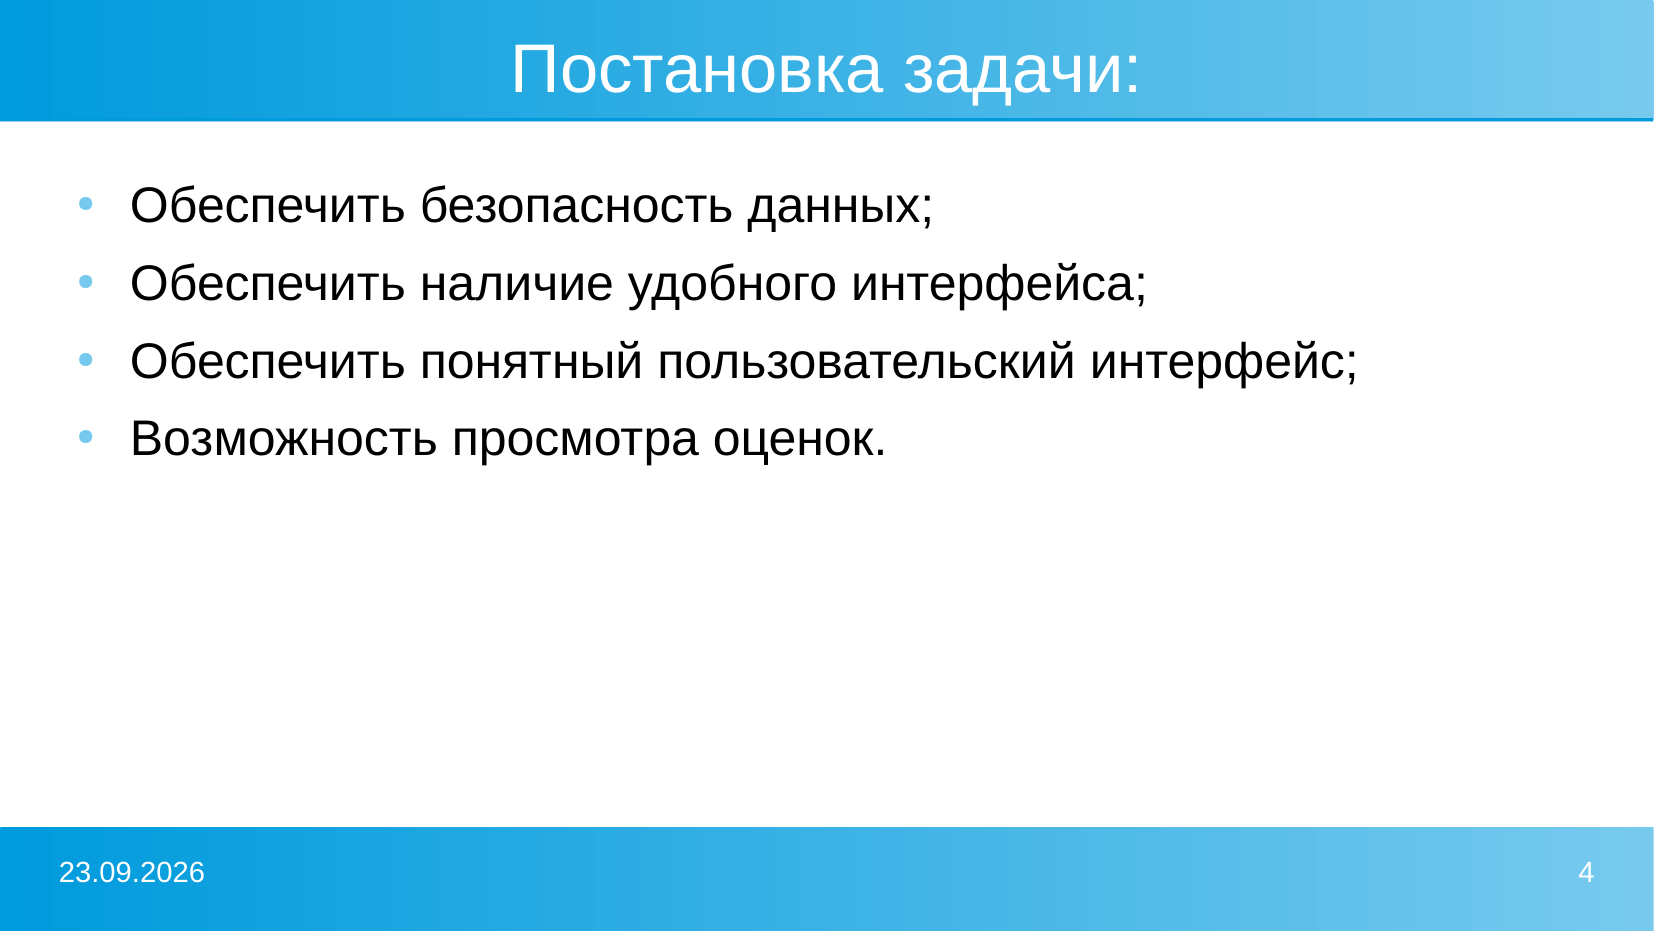

# Постановка задачи:
Обеспечить безопасность данных;
Обеспечить наличие удобного интерфейса;
Обеспечить понятный пользовательский интерфейс;
Возможность просмотра оценок.
4